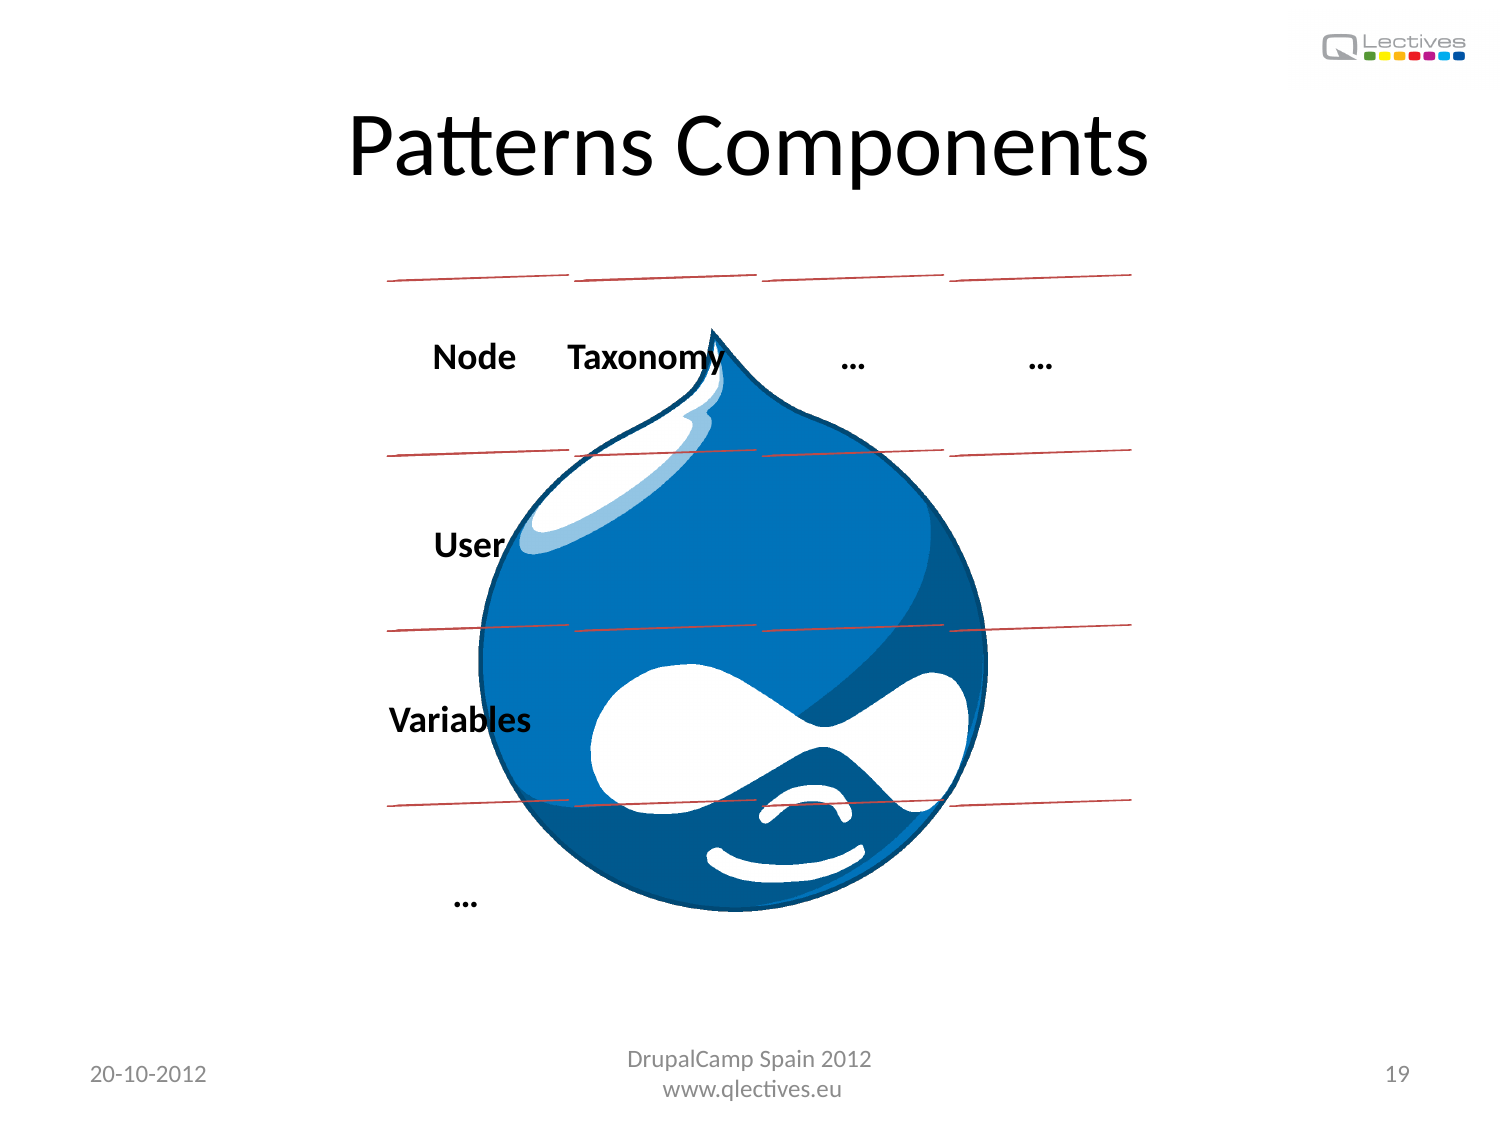

Patterns Components
Node
Taxonomy
…
…
User
Variables
…
20-10-2012
DrupalCamp Spain 2012
 www.qlectives.eu